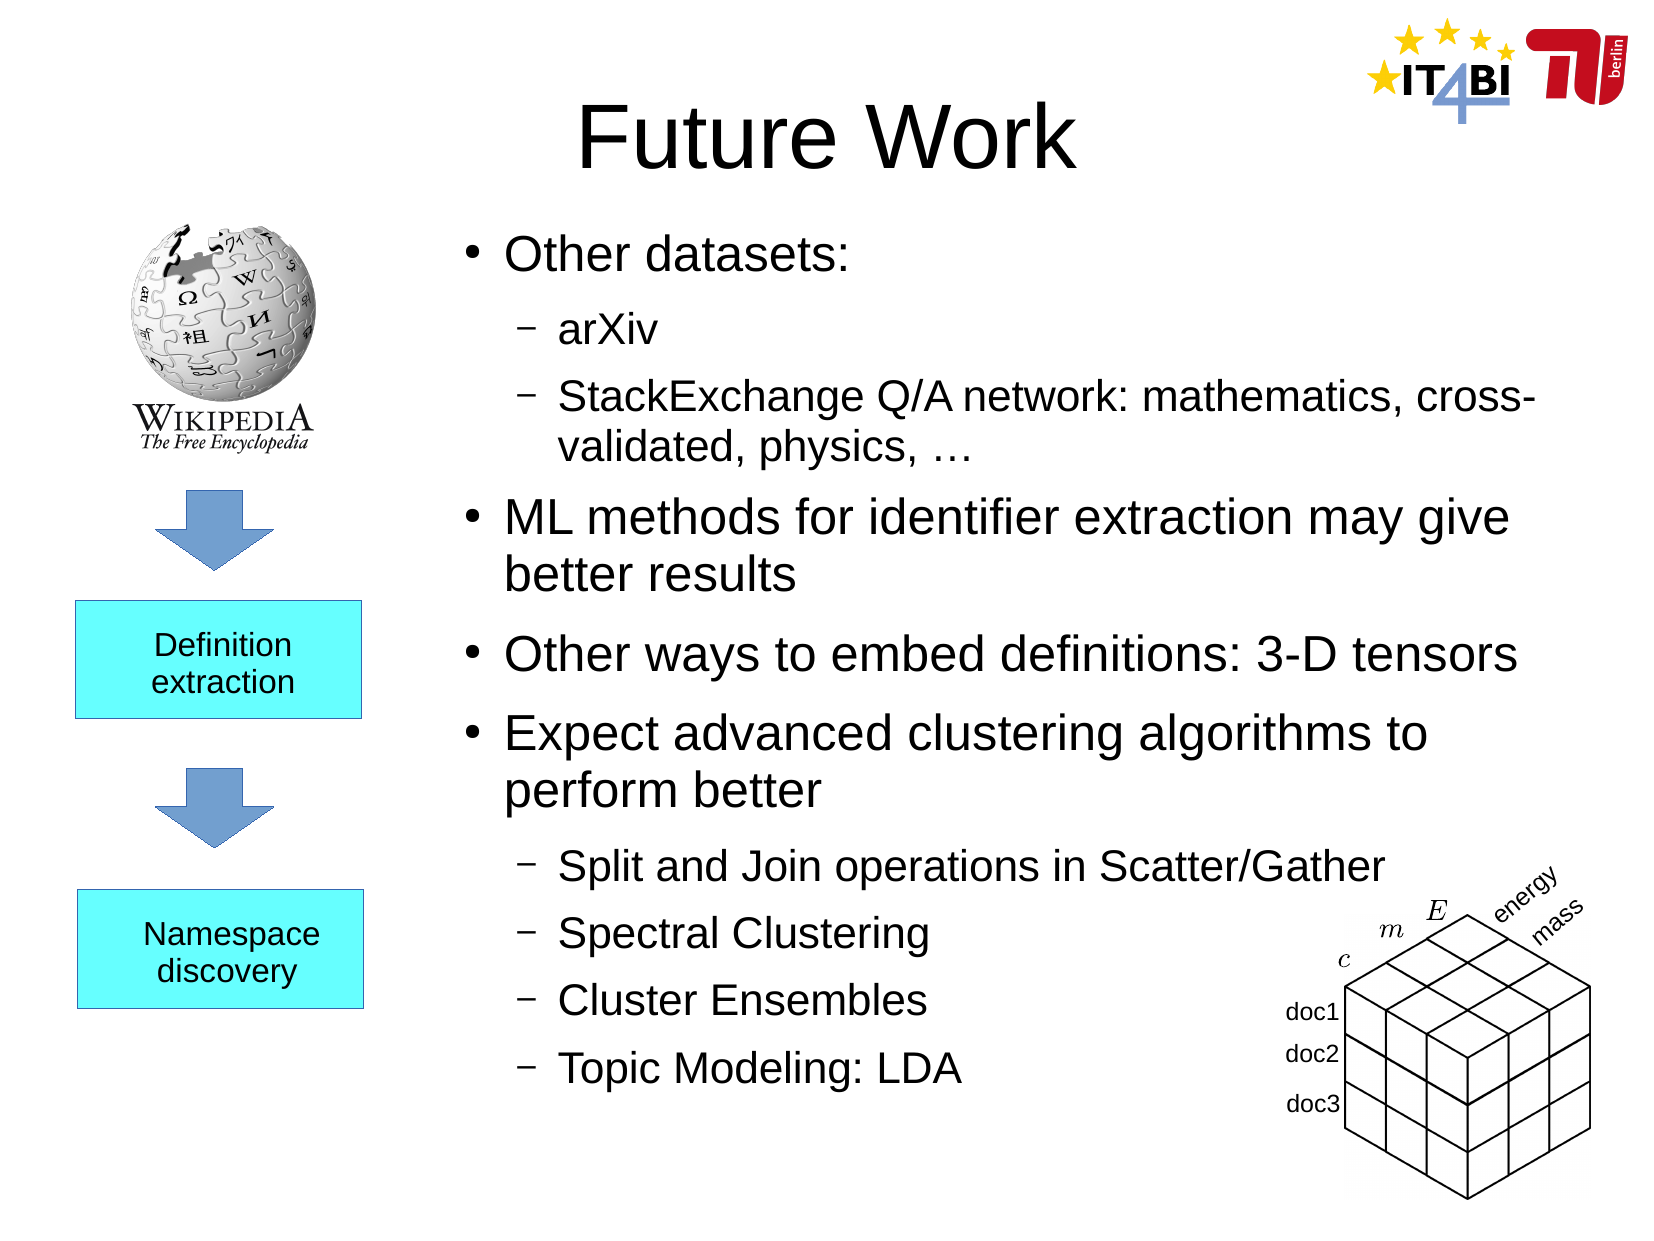

# Future Work
Other datasets:
arXiv
StackExchange Q/A network: mathematics, cross-validated, physics, …
ML methods for identifier extraction may give better results
Other ways to embed definitions: 3-D tensors
Expect advanced clustering algorithms to perform better
Split and Join operations in Scatter/Gather
Spectral Clustering
Cluster Ensembles
Topic Modeling: LDA
Definition extraction
energy
Namespace discovery
 mass
doc1
doc2
doc3
38